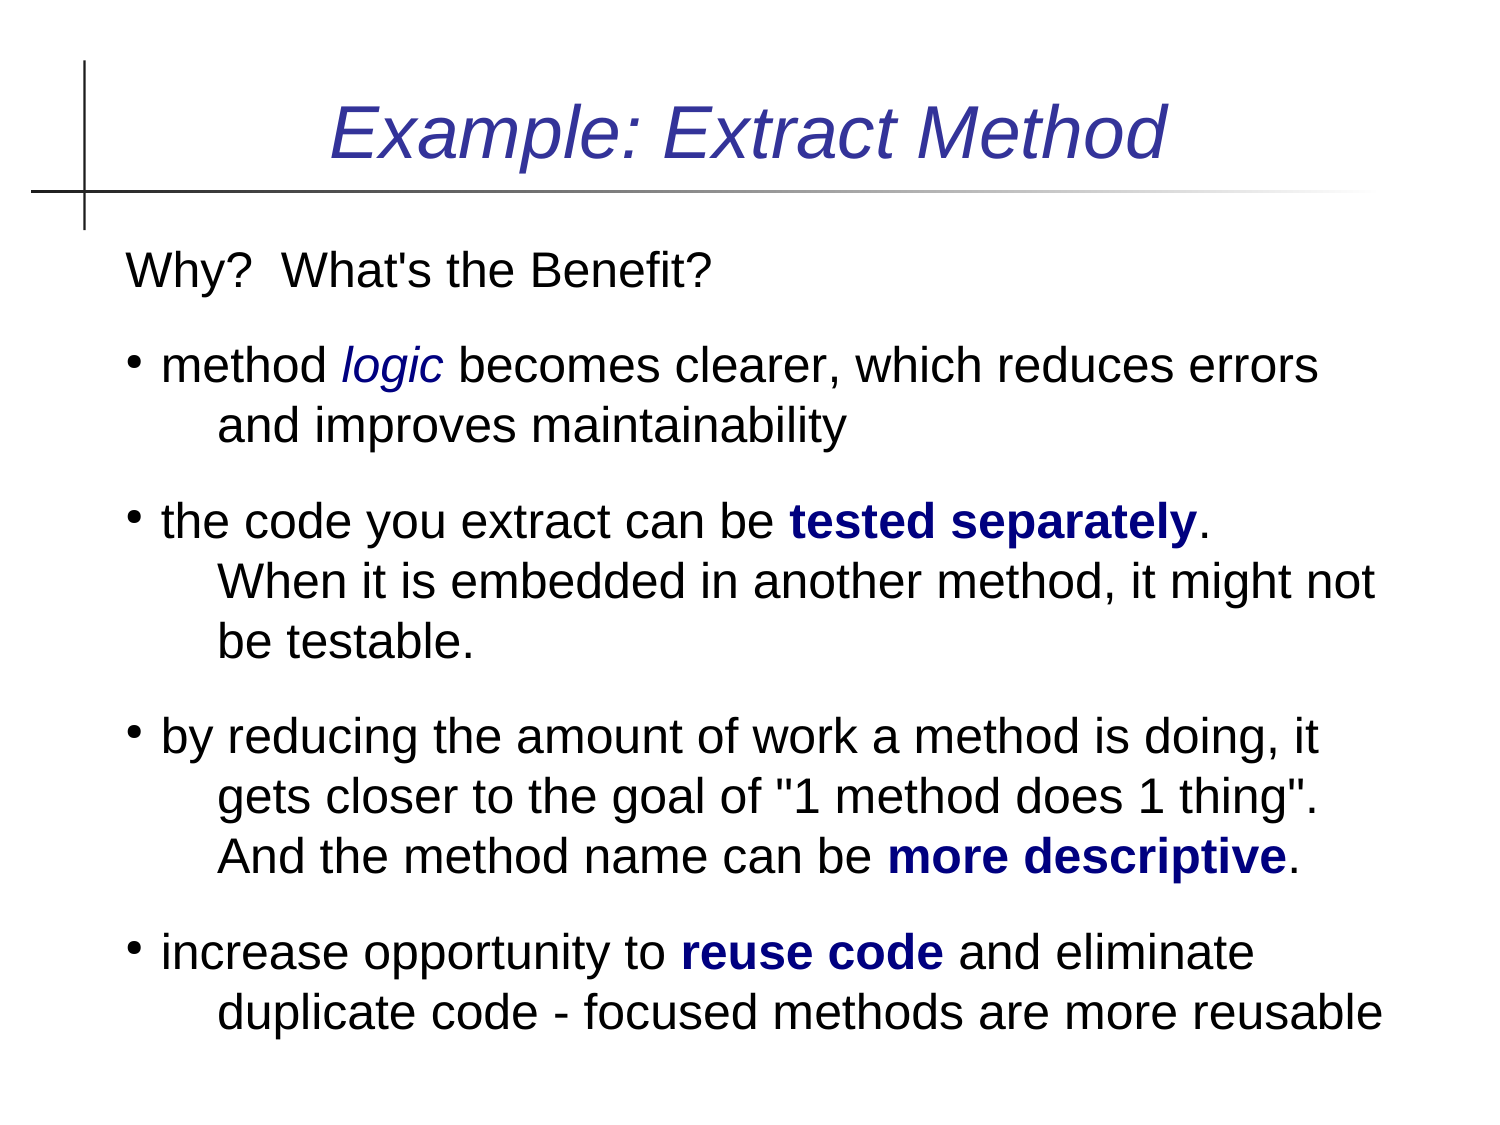

# Example: Extract Method
Why? What's the Benefit?
method logic becomes clearer, which reduces errors and improves maintainability
the code you extract can be tested separately.
When it is embedded in another method, it might not be testable.
by reducing the amount of work a method is doing, it gets closer to the goal of "1 method does 1 thing".
And the method name can be more descriptive.
increase opportunity to reuse code and eliminate duplicate code - focused methods are more reusable